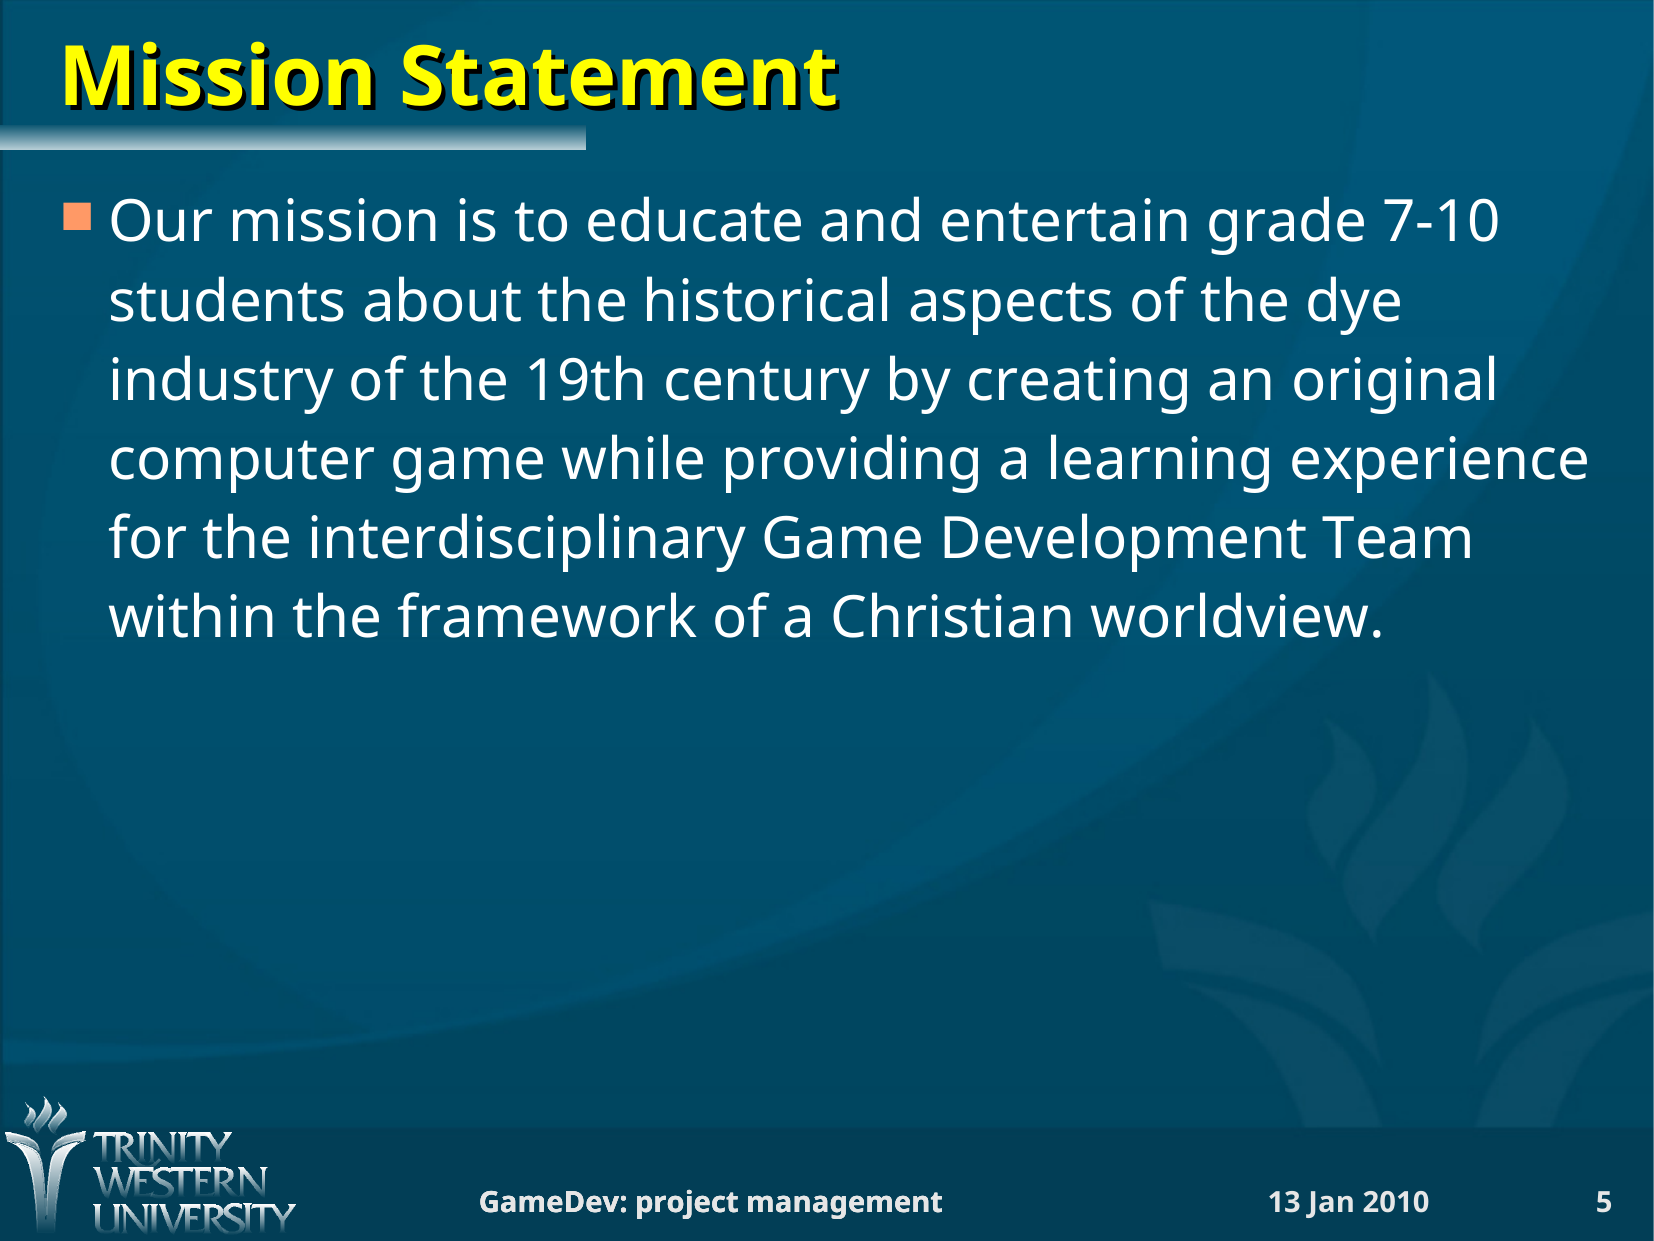

# Mission Statement
Our mission is to educate and entertain grade 7-10 students about the historical aspects of the dye industry of the 19th century by creating an original computer game while providing a learning experience for the interdisciplinary Game Development Team within the framework of a Christian worldview.
GameDev: project management
13 Jan 2010
5